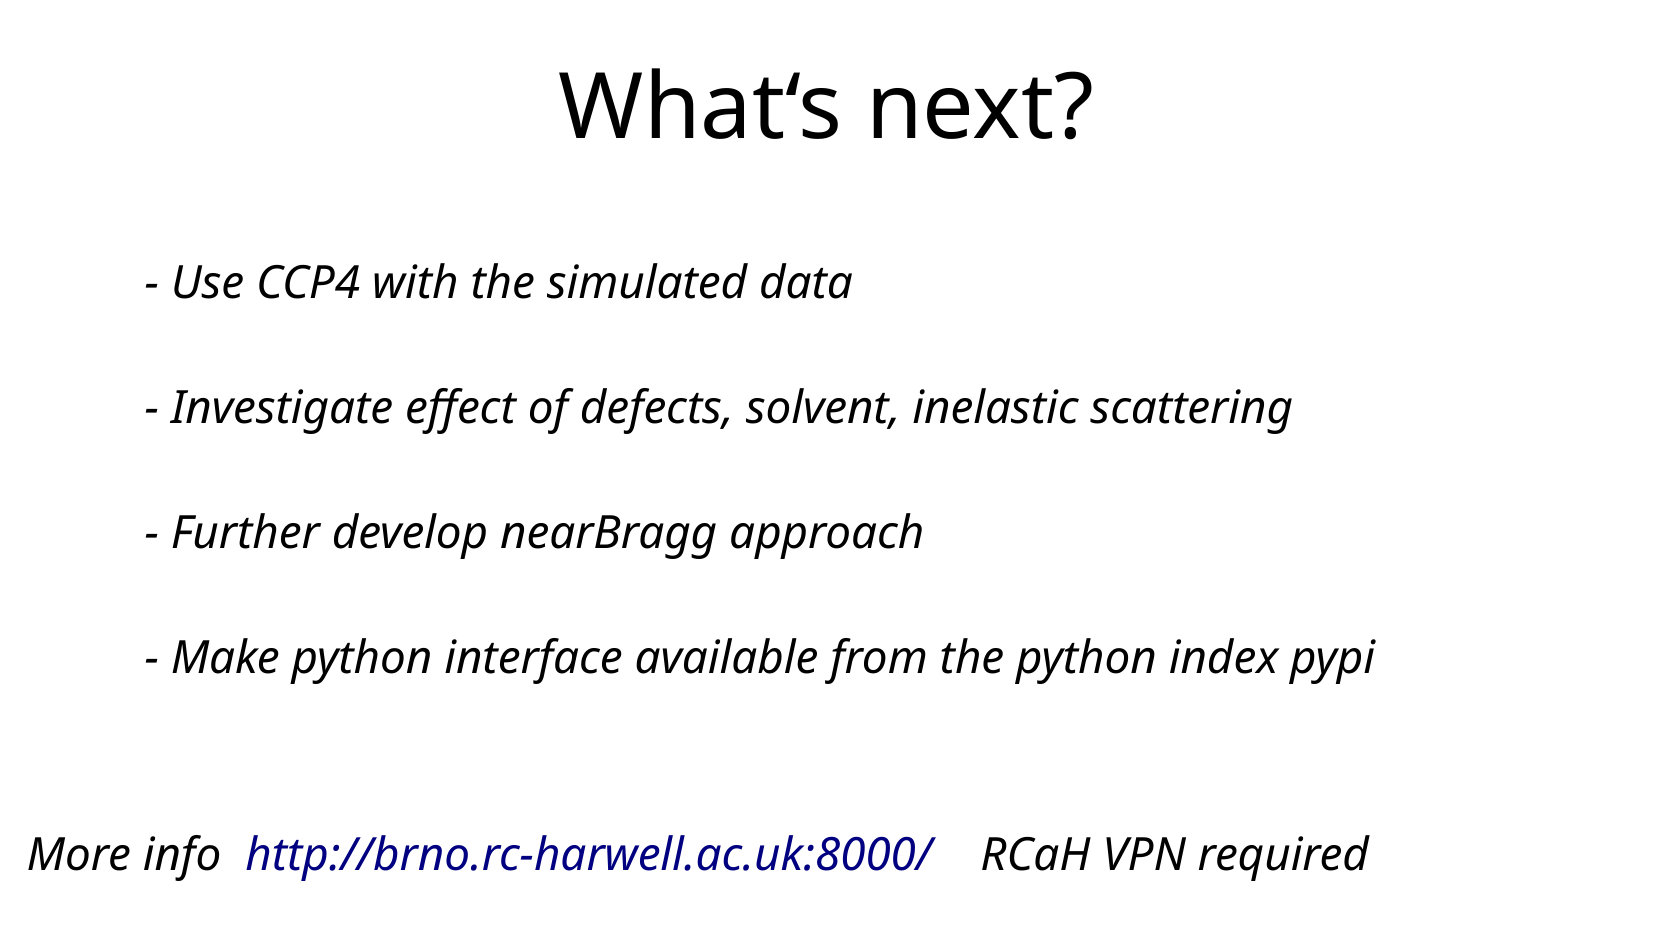

# What‘s next?
- Use CCP4 with the simulated data
- Investigate effect of defects, solvent, inelastic scattering
- Further develop nearBragg approach
- Make python interface available from the python index pypi
More info http://brno.rc-harwell.ac.uk:8000/ RCaH VPN required